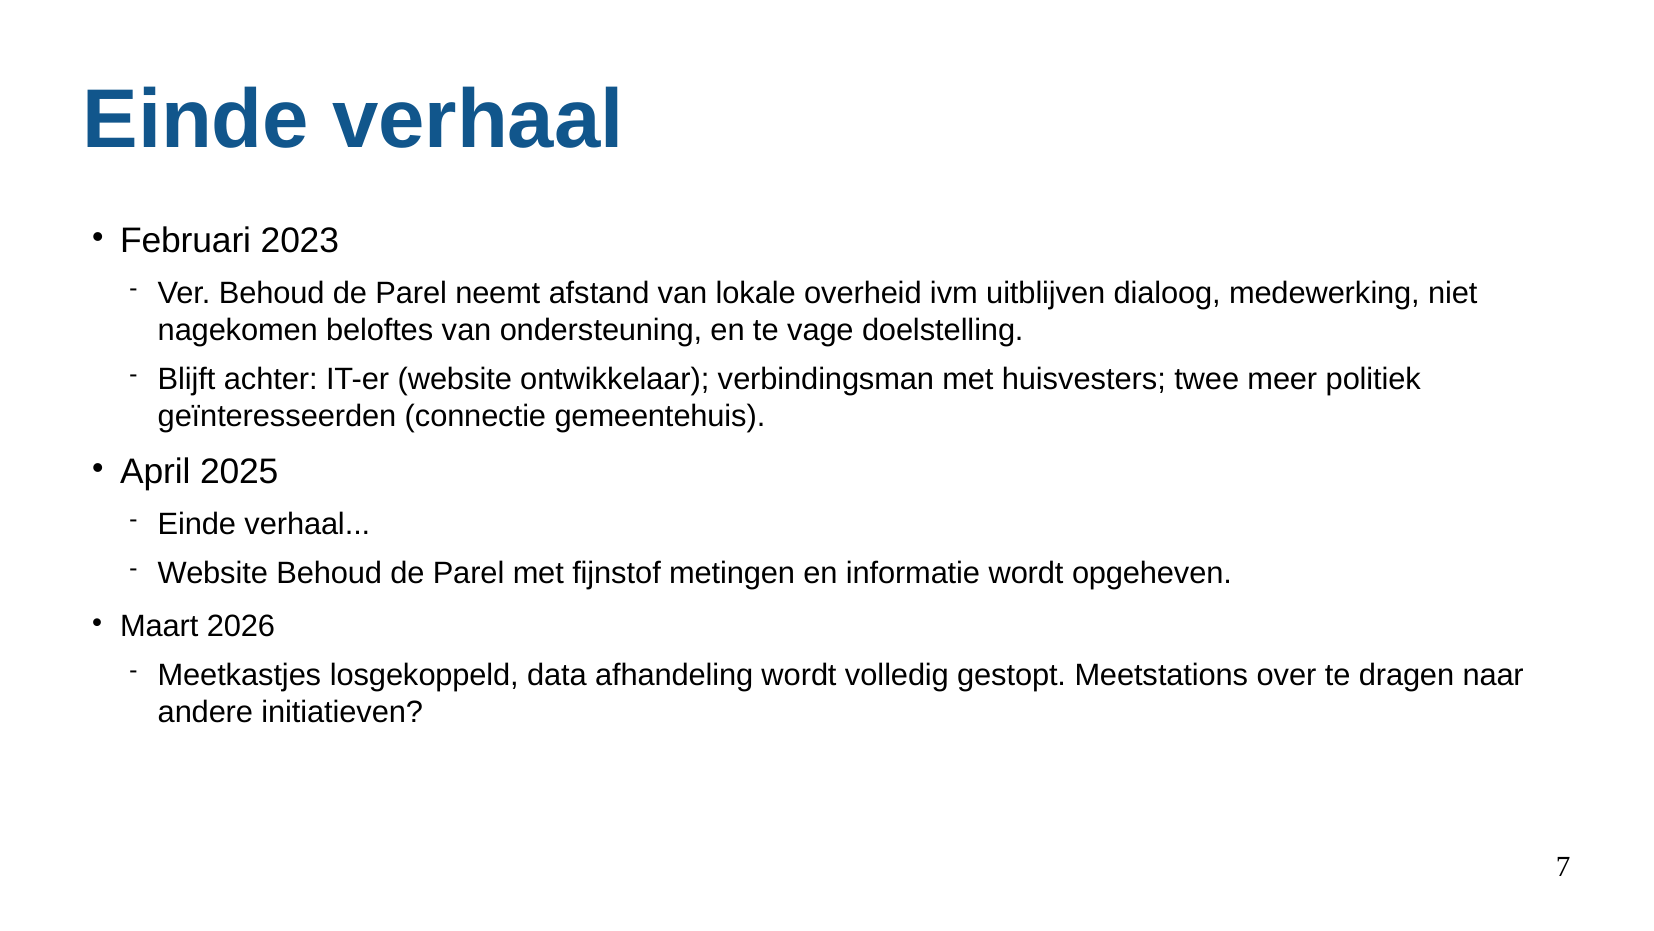

# Einde verhaal
Februari 2023
Ver. Behoud de Parel neemt afstand van lokale overheid ivm uitblijven dialoog, medewerking, niet nagekomen beloftes van ondersteuning, en te vage doelstelling.
Blijft achter: IT-er (website ontwikkelaar); verbindingsman met huisvesters; twee meer politiek geïnteresseerden (connectie gemeentehuis).
April 2025
Einde verhaal...
Website Behoud de Parel met fijnstof metingen en informatie wordt opgeheven.
Maart 2026
Meetkastjes losgekoppeld, data afhandeling wordt volledig gestopt. Meetstations over te dragen naar andere initiatieven?
7